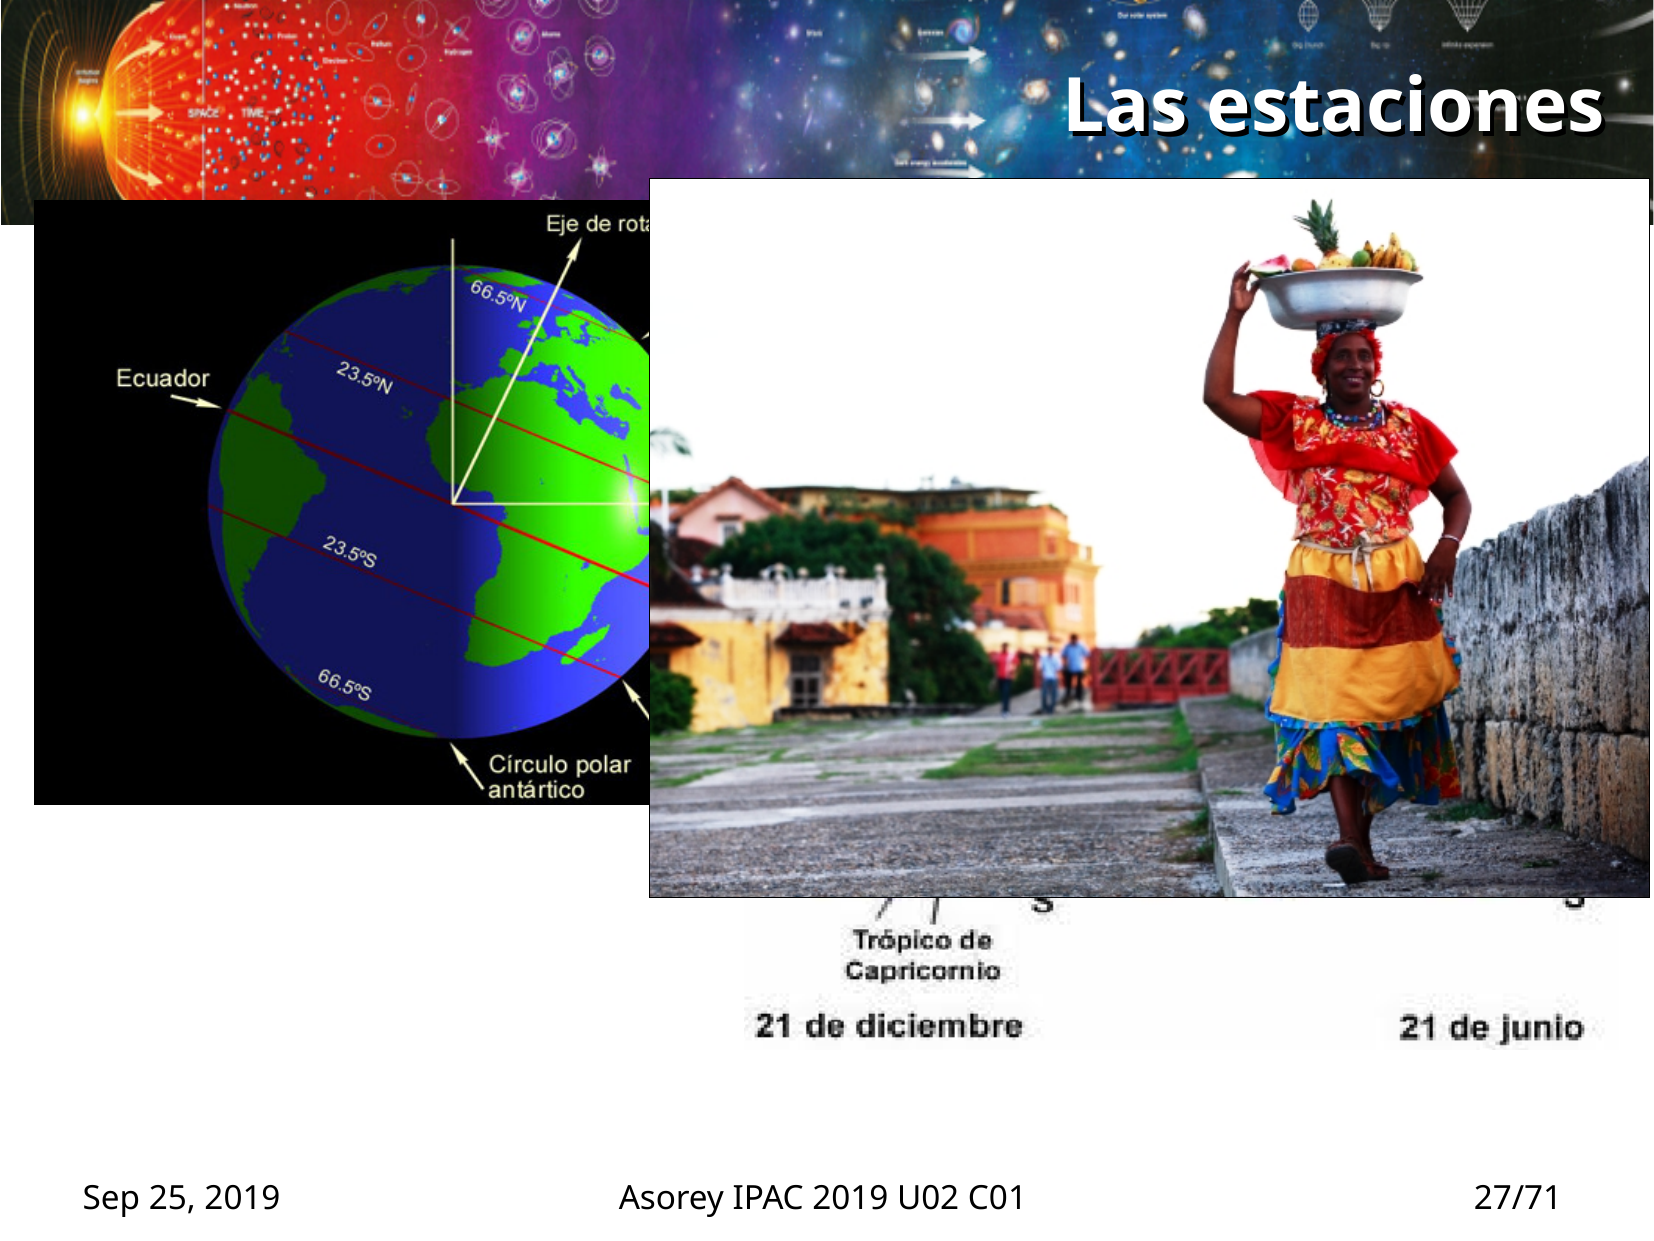

Las estaciones
#
Sep 25, 2019
Asorey IPAC 2019 U02 C01
27